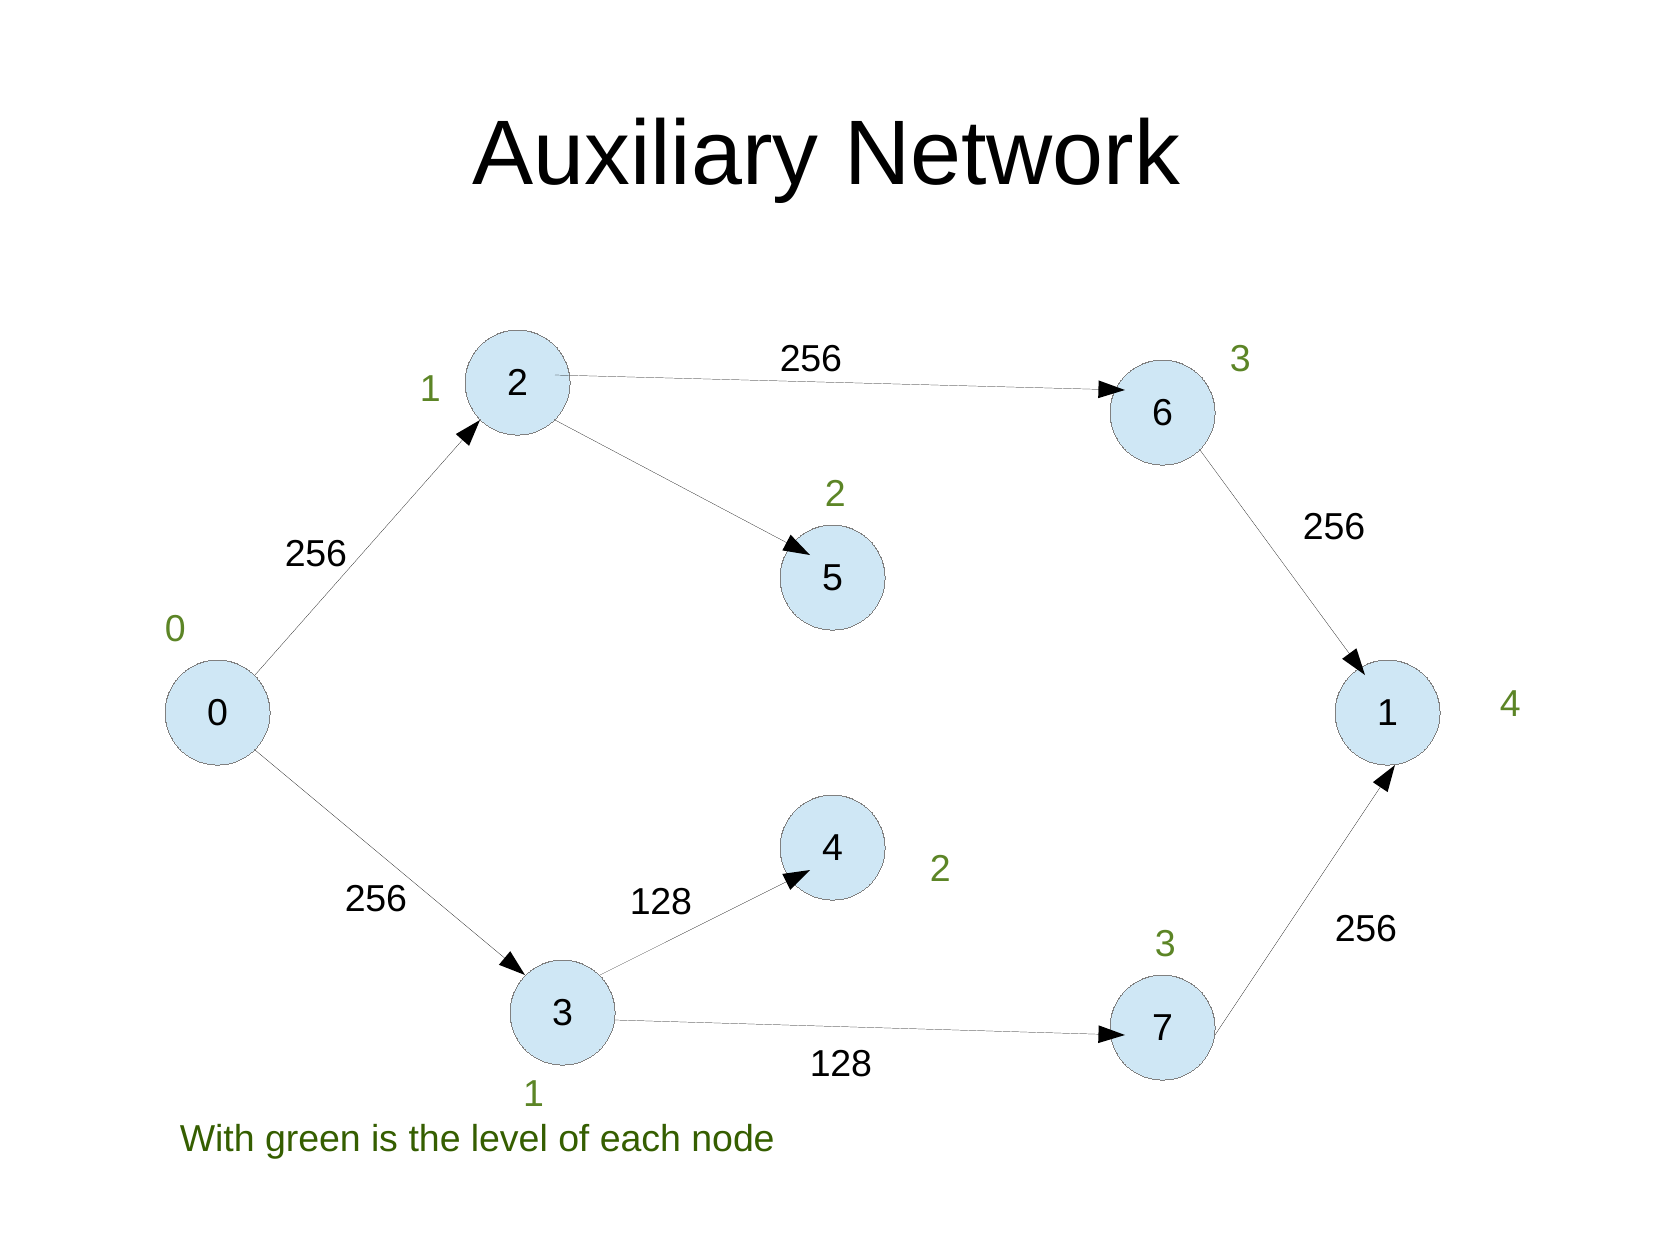

# Auxiliary Network
2
256
3
1
6
2
256
256
5
0
0
1
4
4
2
256
128
256
3
3
7
128
1
With green is the level of each node